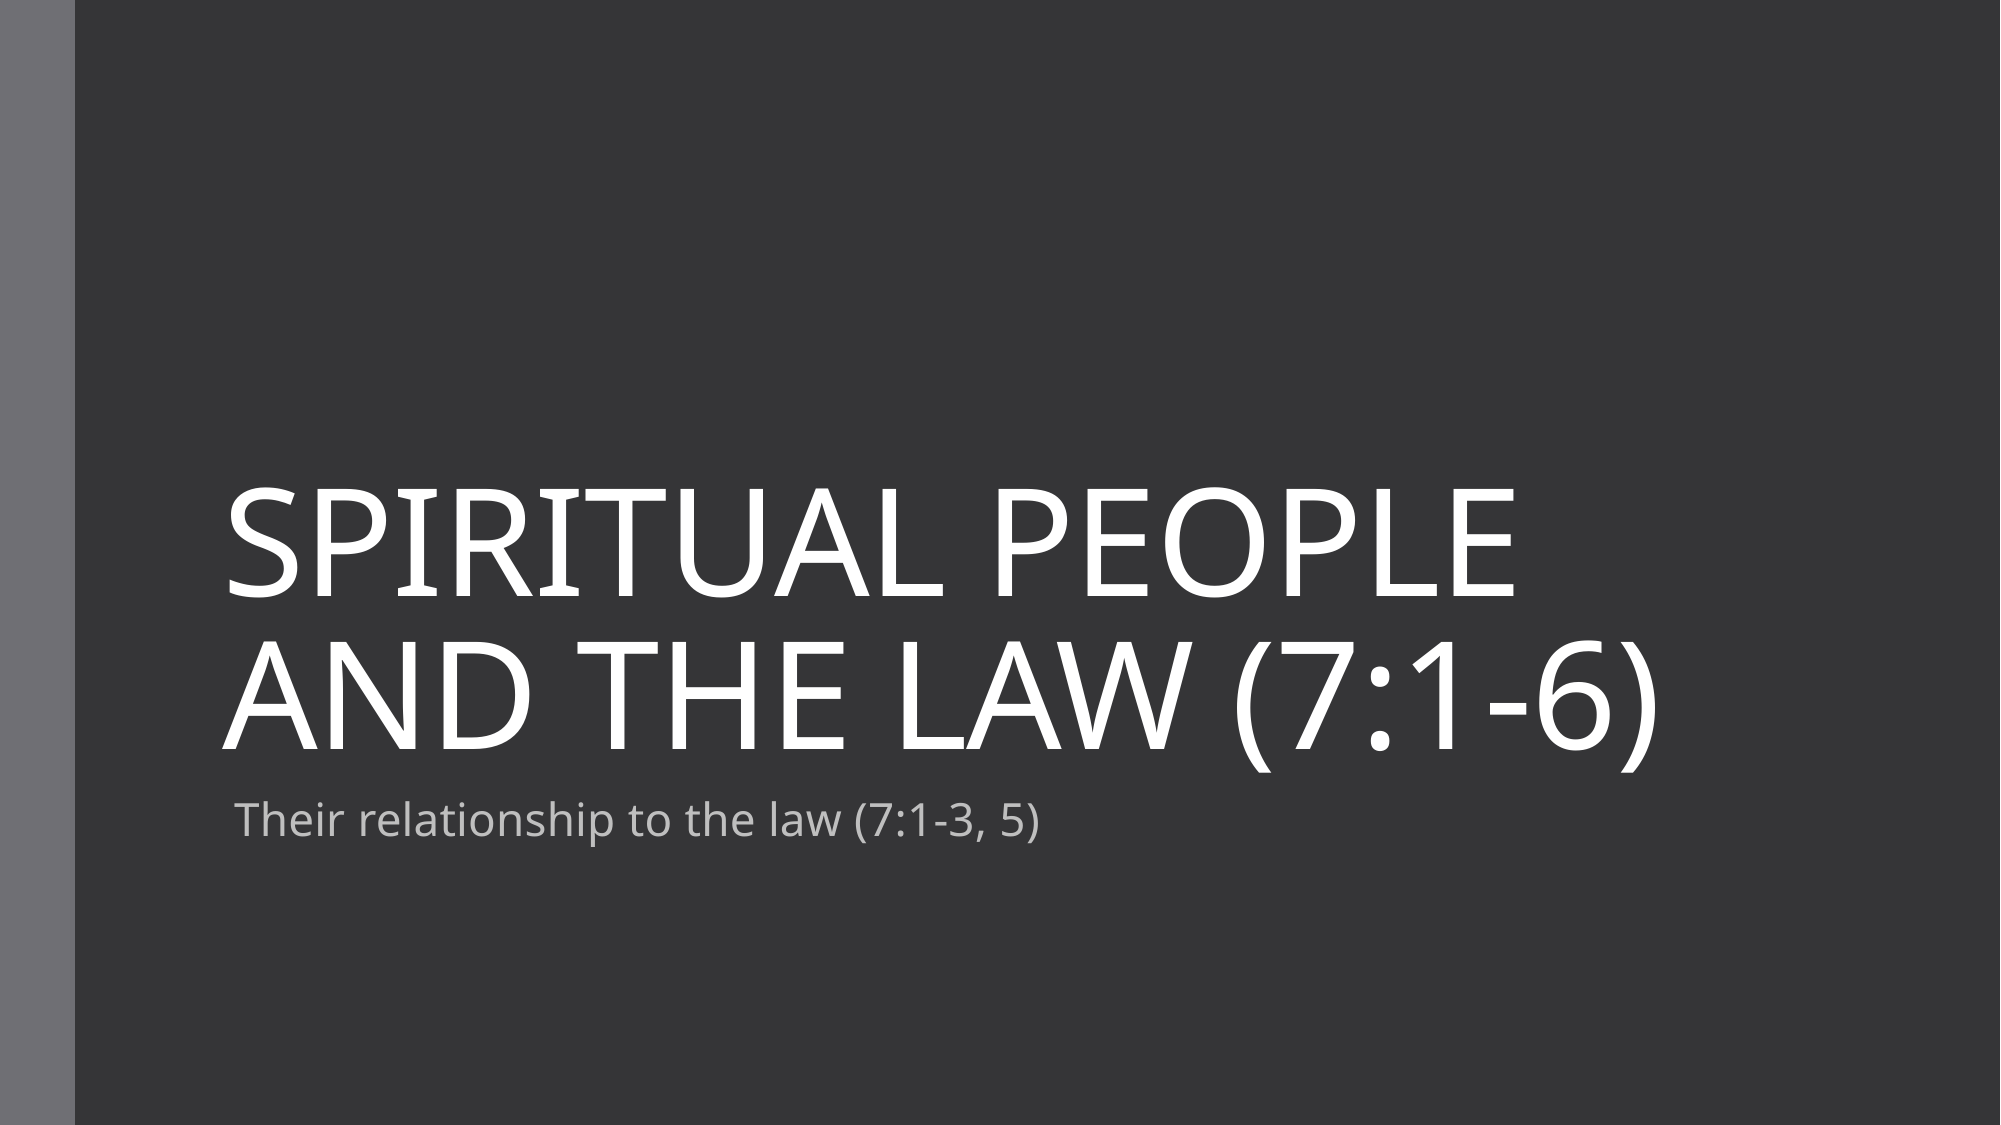

# SPIRITUAL PEOPLE AND THE LAW (7:1-6)
 Their relationship to the law (7:1-3, 5)